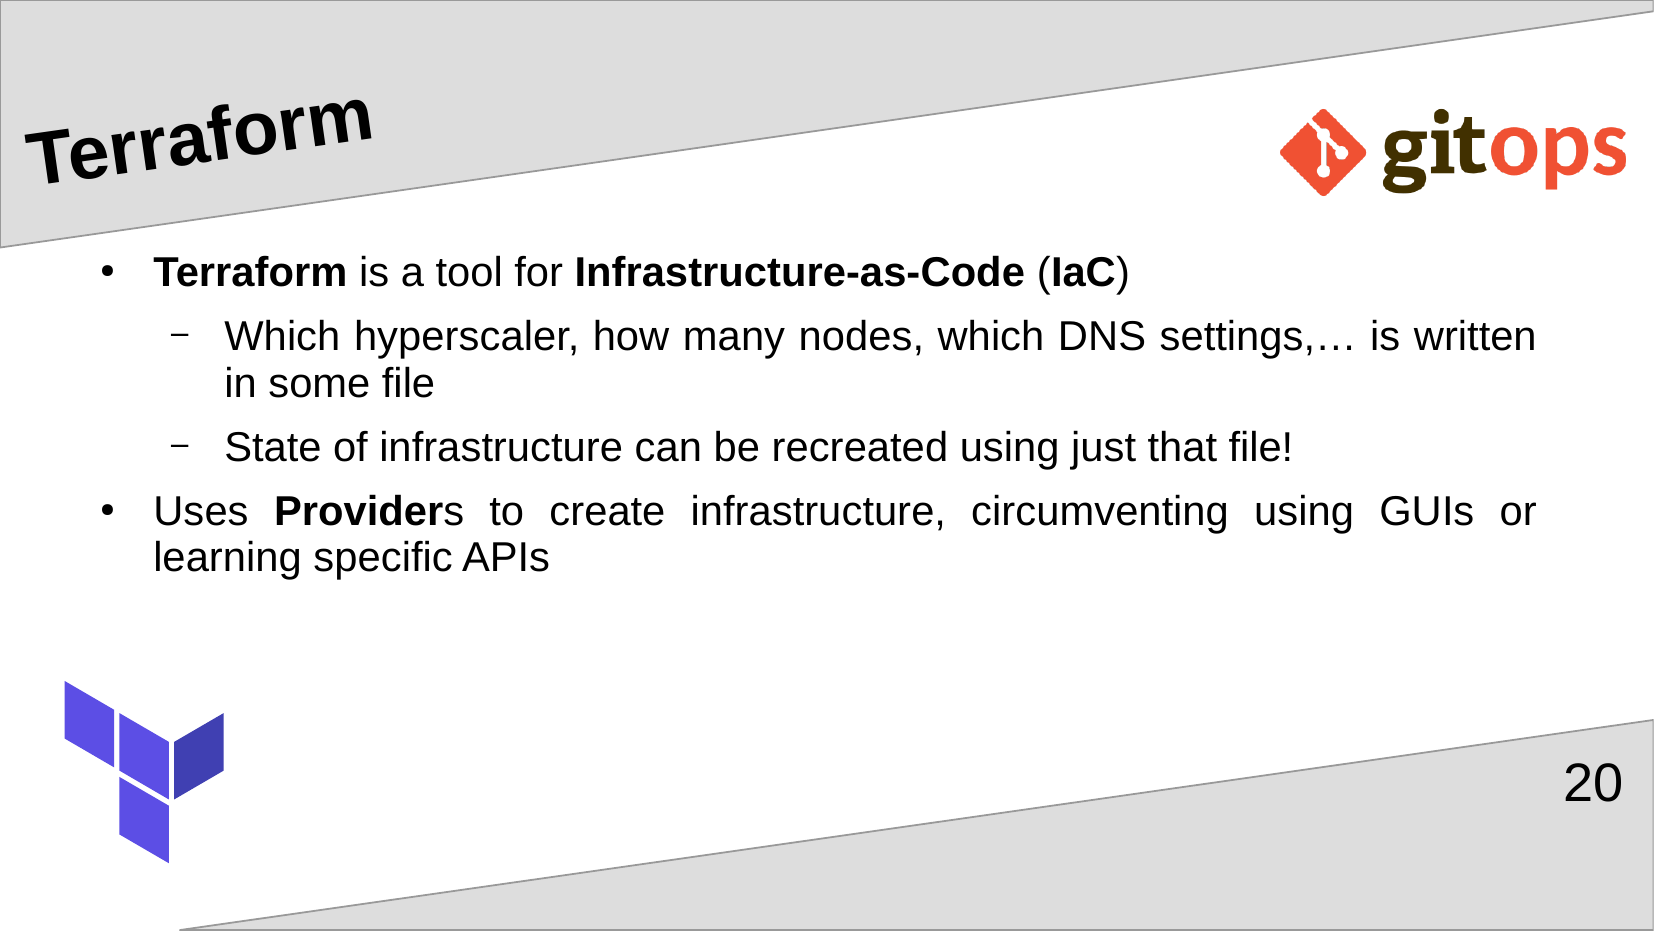

# Terraform
Terraform is a tool for Infrastructure-as-Code (IaC)
Which hyperscaler, how many nodes, which DNS settings,… is written in some file
State of infrastructure can be recreated using just that file!
Uses Providers to create infrastructure, circumventing using GUIs or learning specific APIs
20